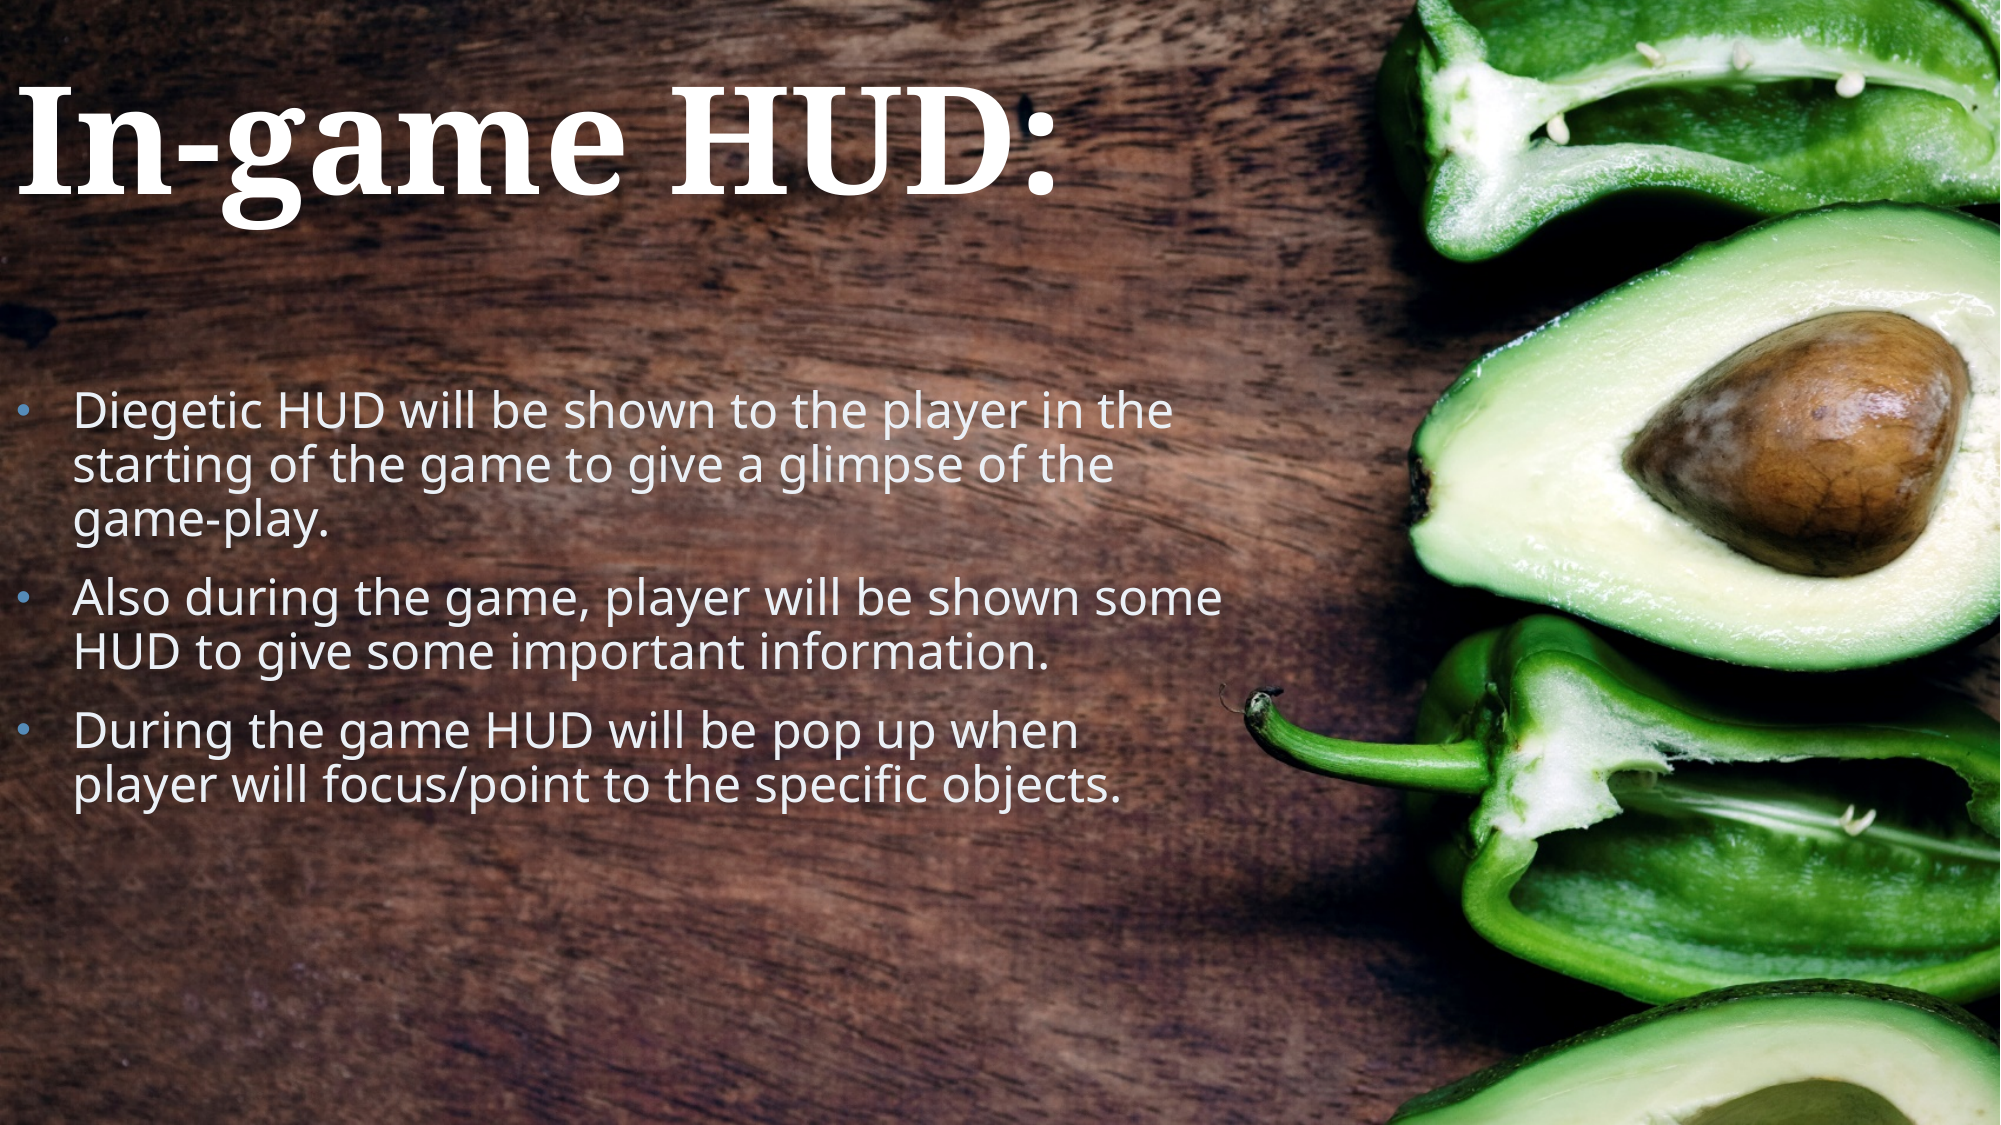

# In-game HUD:
Diegetic HUD will be shown to the player in the starting of the game to give a glimpse of the game-play.
Also during the game, player will be shown some HUD to give some important information.
During the game HUD will be pop up when player will focus/point to the specific objects.